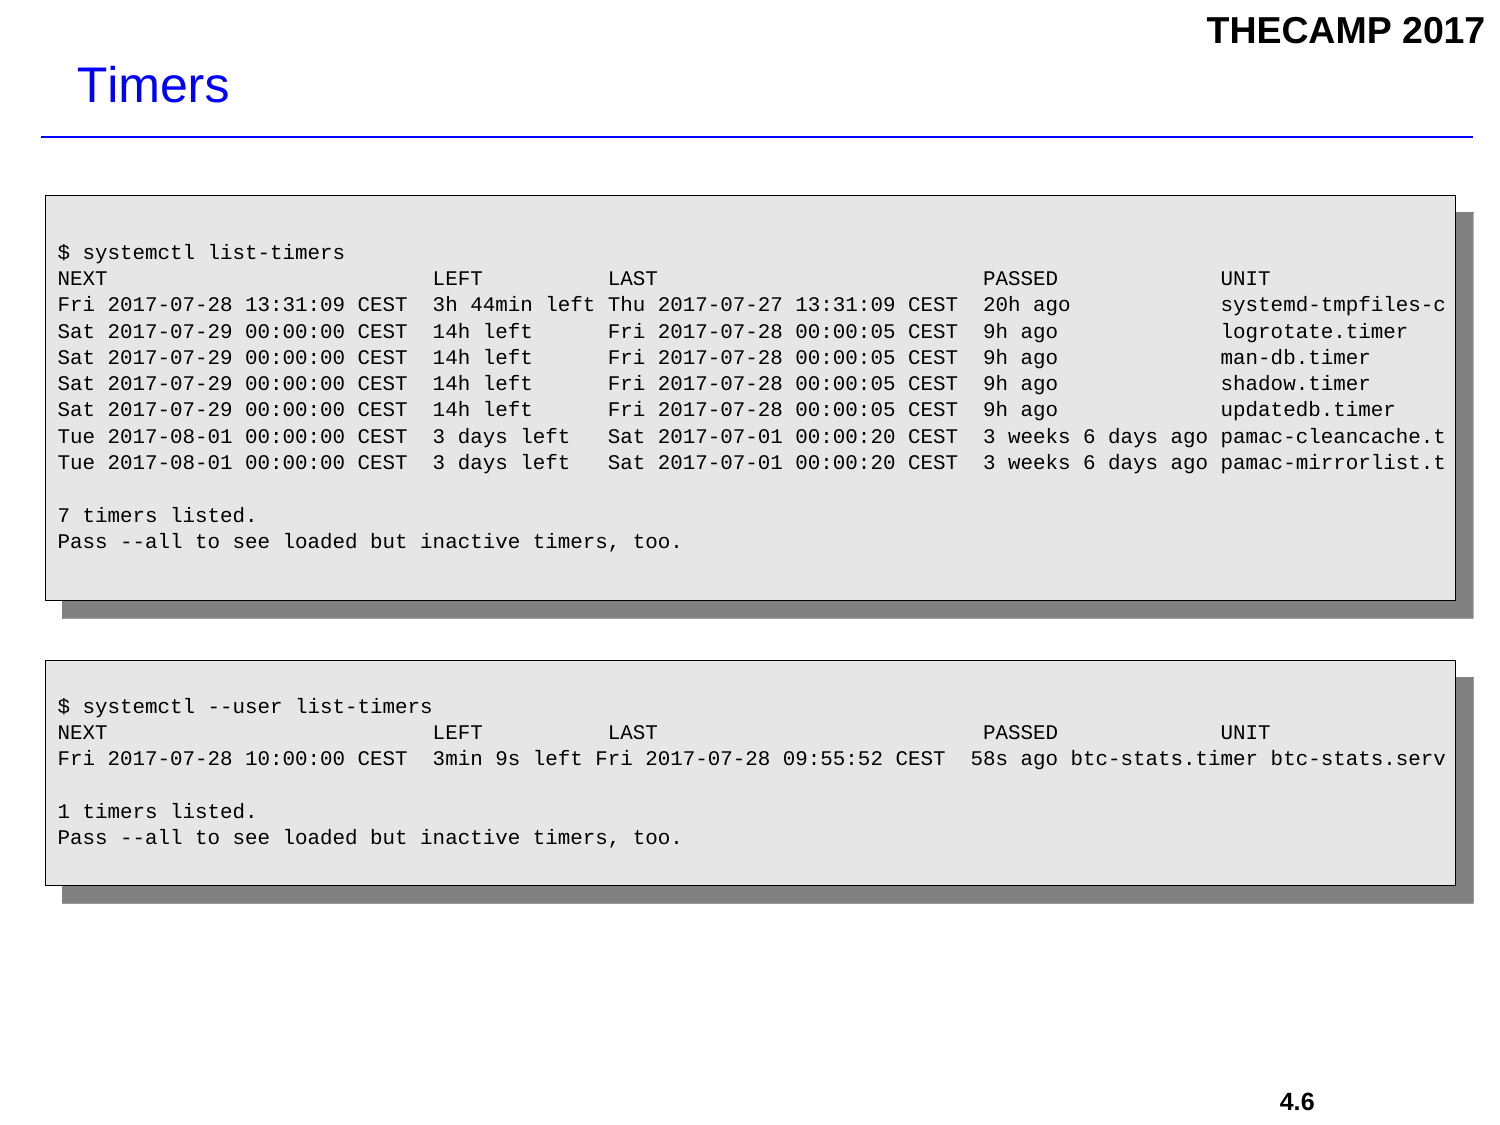

# Timers
 $ systemctl list-timers
 NEXT LEFT LAST PASSED UNIT
 Fri 2017-07-28 13:31:09 CEST 3h 44min left Thu 2017-07-27 13:31:09 CEST 20h ago systemd-tmpfiles-c
 Sat 2017-07-29 00:00:00 CEST 14h left Fri 2017-07-28 00:00:05 CEST 9h ago logrotate.timer
 Sat 2017-07-29 00:00:00 CEST 14h left Fri 2017-07-28 00:00:05 CEST 9h ago man-db.timer
 Sat 2017-07-29 00:00:00 CEST 14h left Fri 2017-07-28 00:00:05 CEST 9h ago shadow.timer
 Sat 2017-07-29 00:00:00 CEST 14h left Fri 2017-07-28 00:00:05 CEST 9h ago updatedb.timer
 Tue 2017-08-01 00:00:00 CEST 3 days left Sat 2017-07-01 00:00:20 CEST 3 weeks 6 days ago pamac-cleancache.t
 Tue 2017-08-01 00:00:00 CEST 3 days left Sat 2017-07-01 00:00:20 CEST 3 weeks 6 days ago pamac-mirrorlist.t
 7 timers listed.
 Pass --all to see loaded but inactive timers, too.
 $ systemctl --user list-timers
 NEXT LEFT LAST PASSED UNIT
 Fri 2017-07-28 10:00:00 CEST 3min 9s left Fri 2017-07-28 09:55:52 CEST 58s ago btc-stats.timer btc-stats.serv
 1 timers listed.
 Pass --all to see loaded but inactive timers, too.